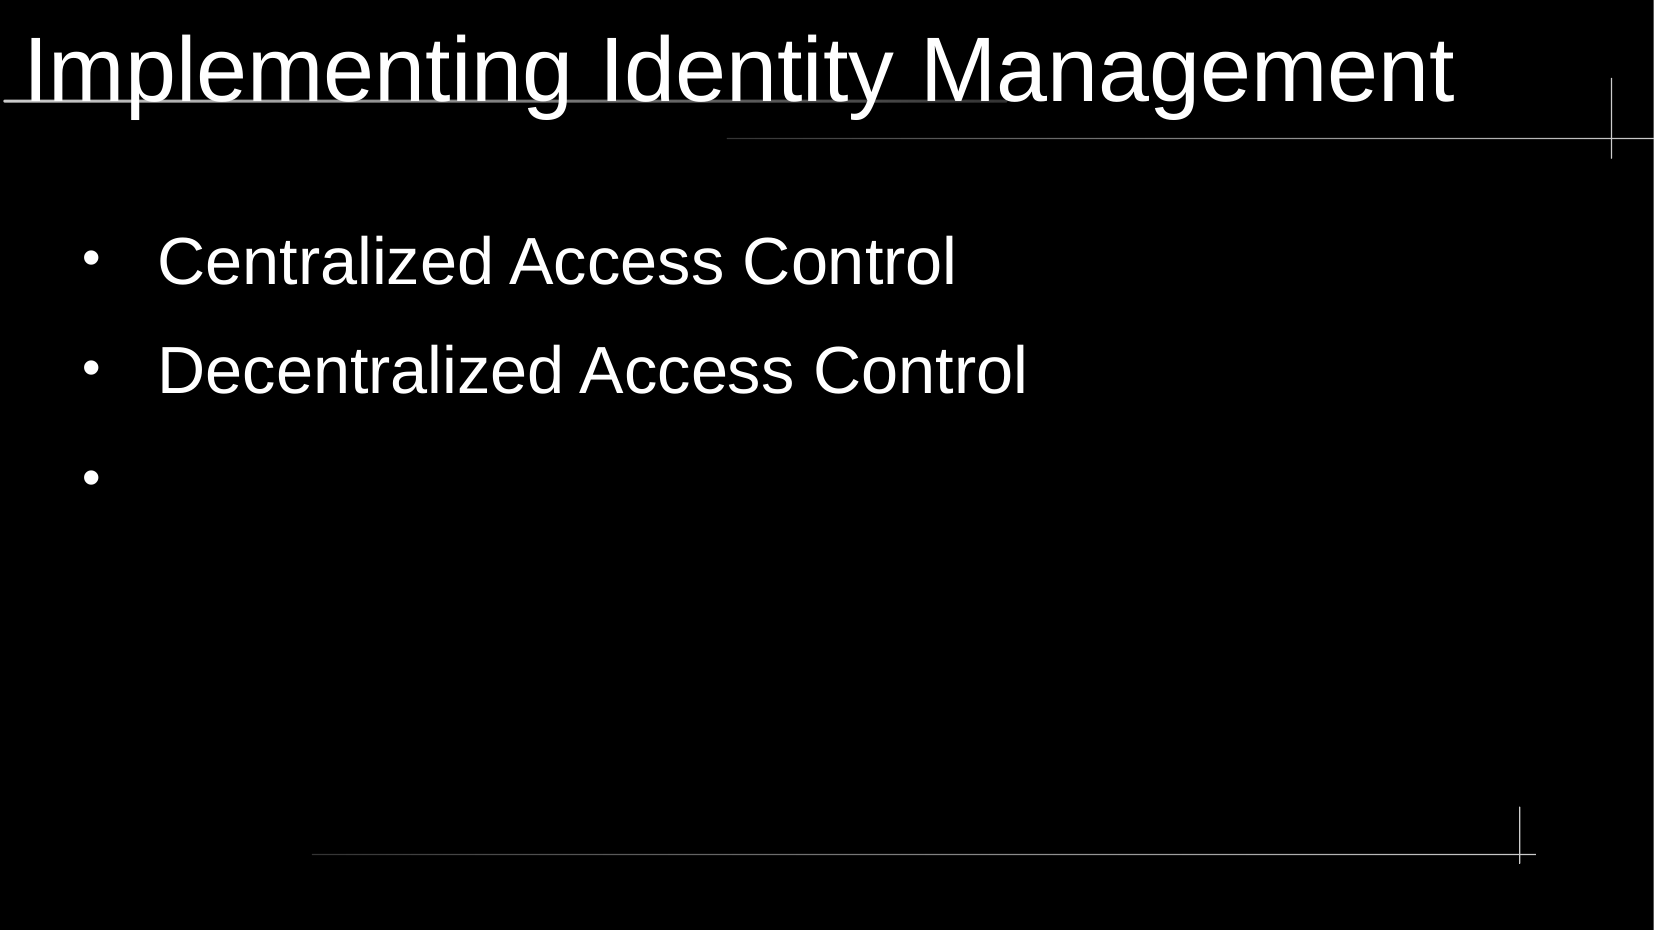

# Implementing Identity Management
Centralized Access Control
Decentralized Access Control